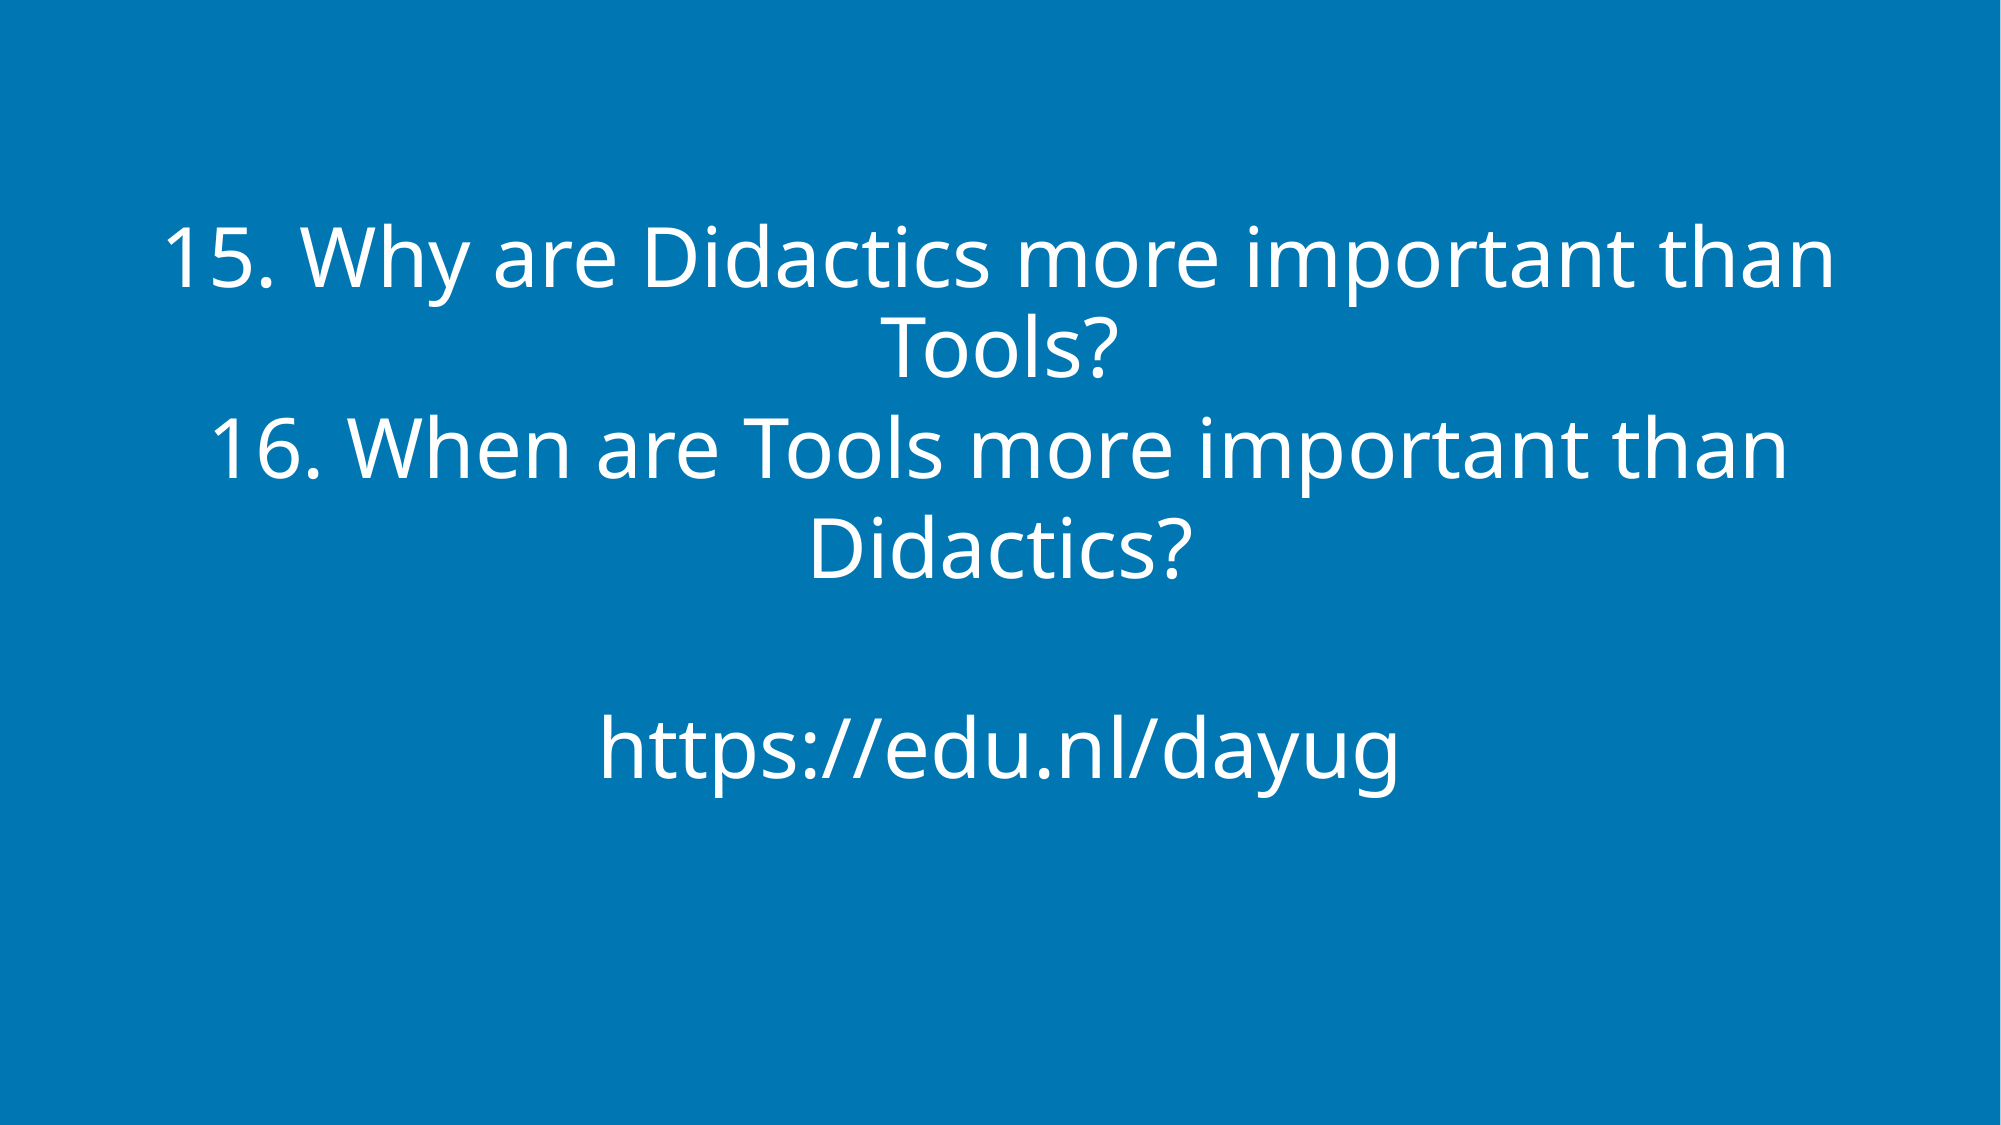

# 15. Why are Didactics more important than Tools?
16. When are Tools more important than Didactics?
https://edu.nl/dayug